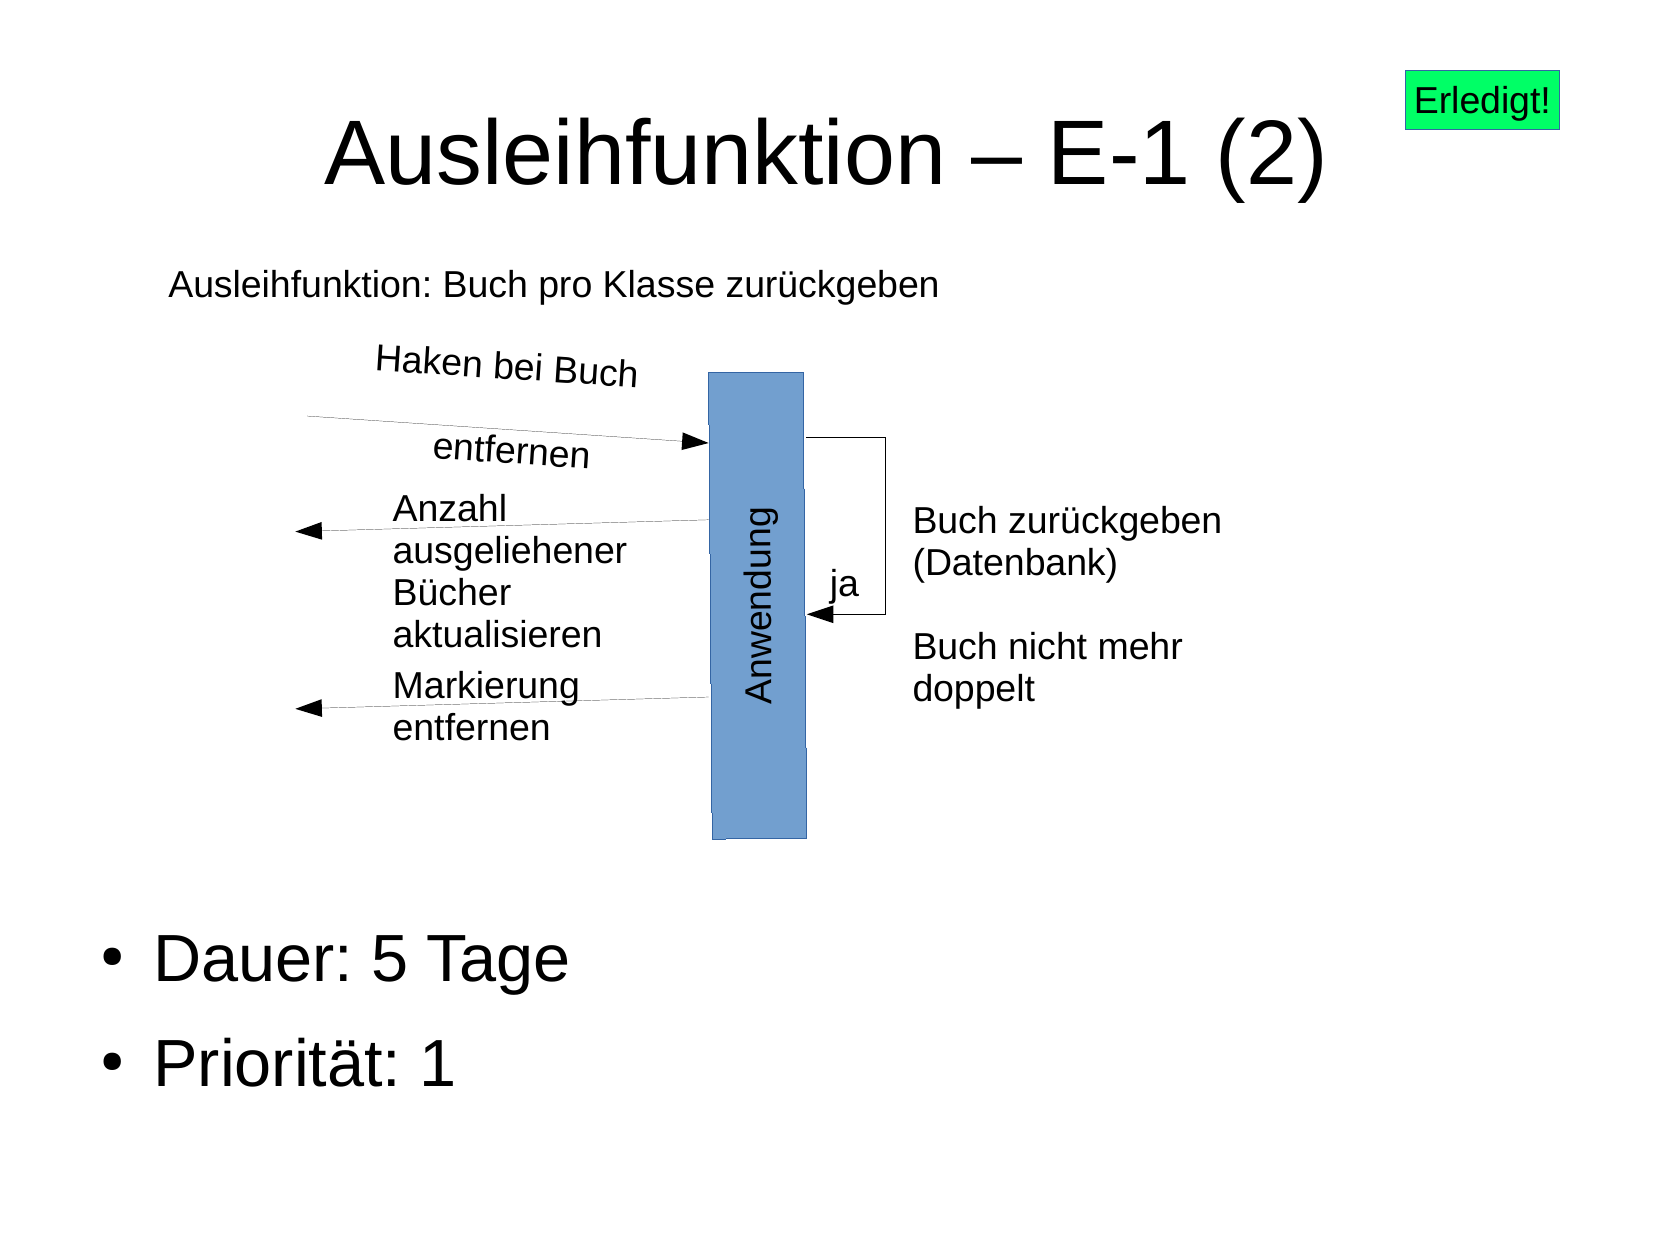

# Ausleihfunktion – E-1 (2)
Erledigt!
Ausleihfunktion: Buch pro Klasse zurückgeben
Haken bei Buch
 entfernen
Anzahl ausgeliehener Bücher aktualisieren
Buch zurückgeben (Datenbank)
Buch nicht mehr doppelt
ja
Anwendung
Markierung entfernen
Dauer: 5 Tage
Priorität: 1